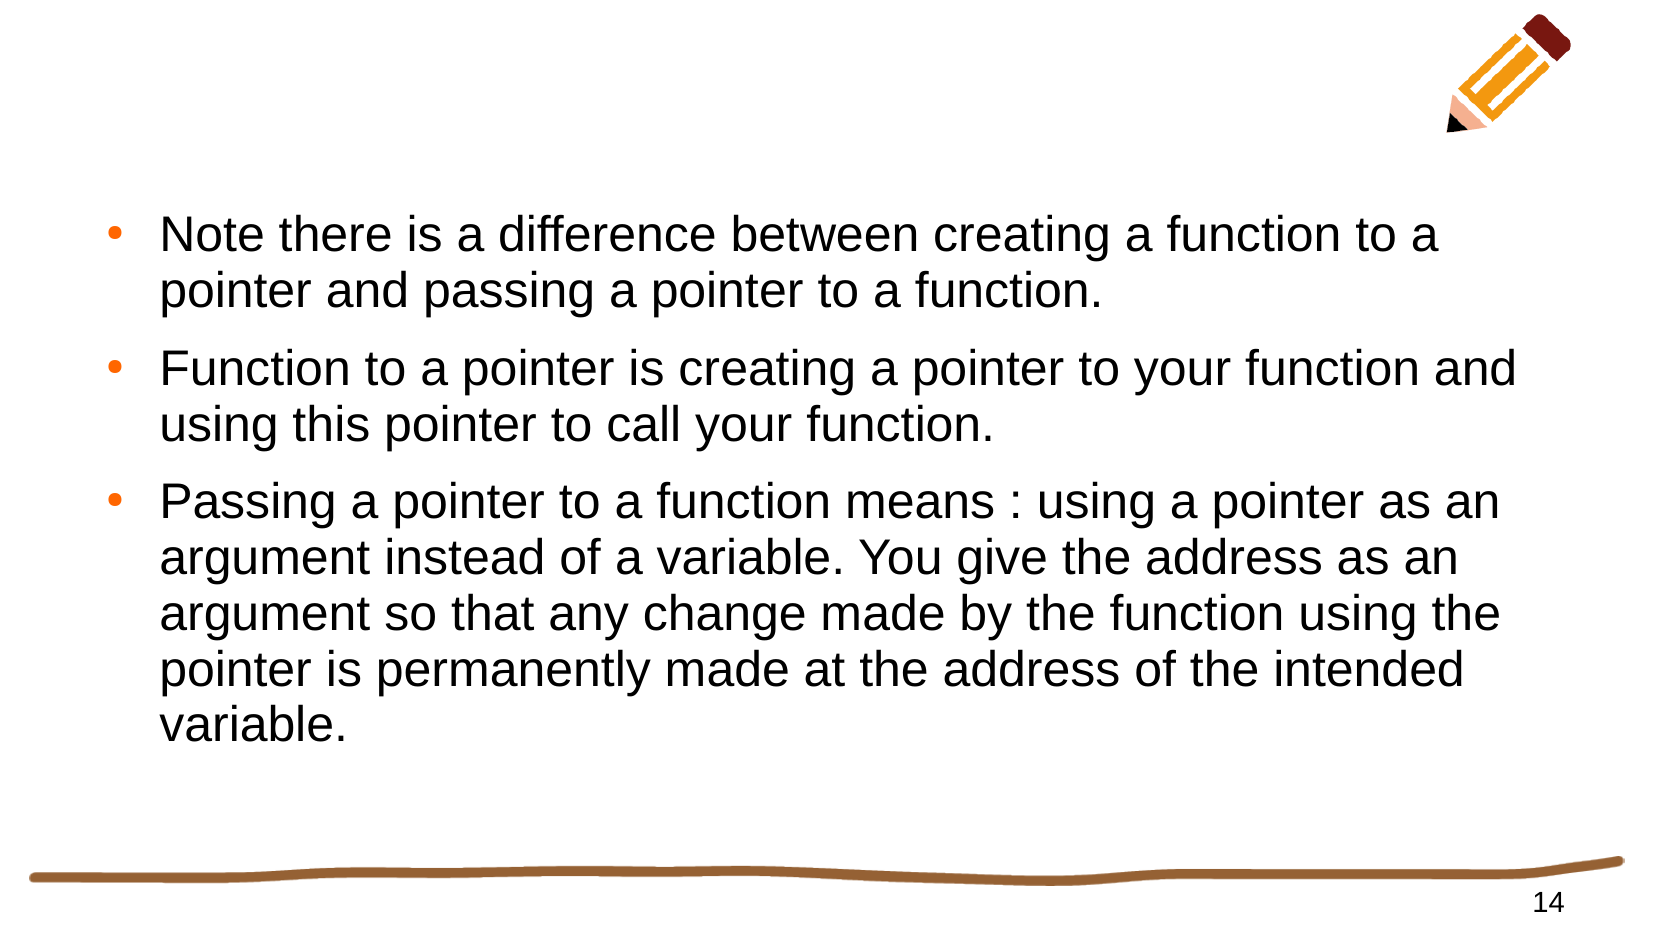

# Note there is a difference between creating a function to a pointer and passing a pointer to a function.
Function to a pointer is creating a pointer to your function and using this pointer to call your function.
Passing a pointer to a function means : using a pointer as an argument instead of a variable. You give the address as an argument so that any change made by the function using the pointer is permanently made at the address of the intended variable.
14